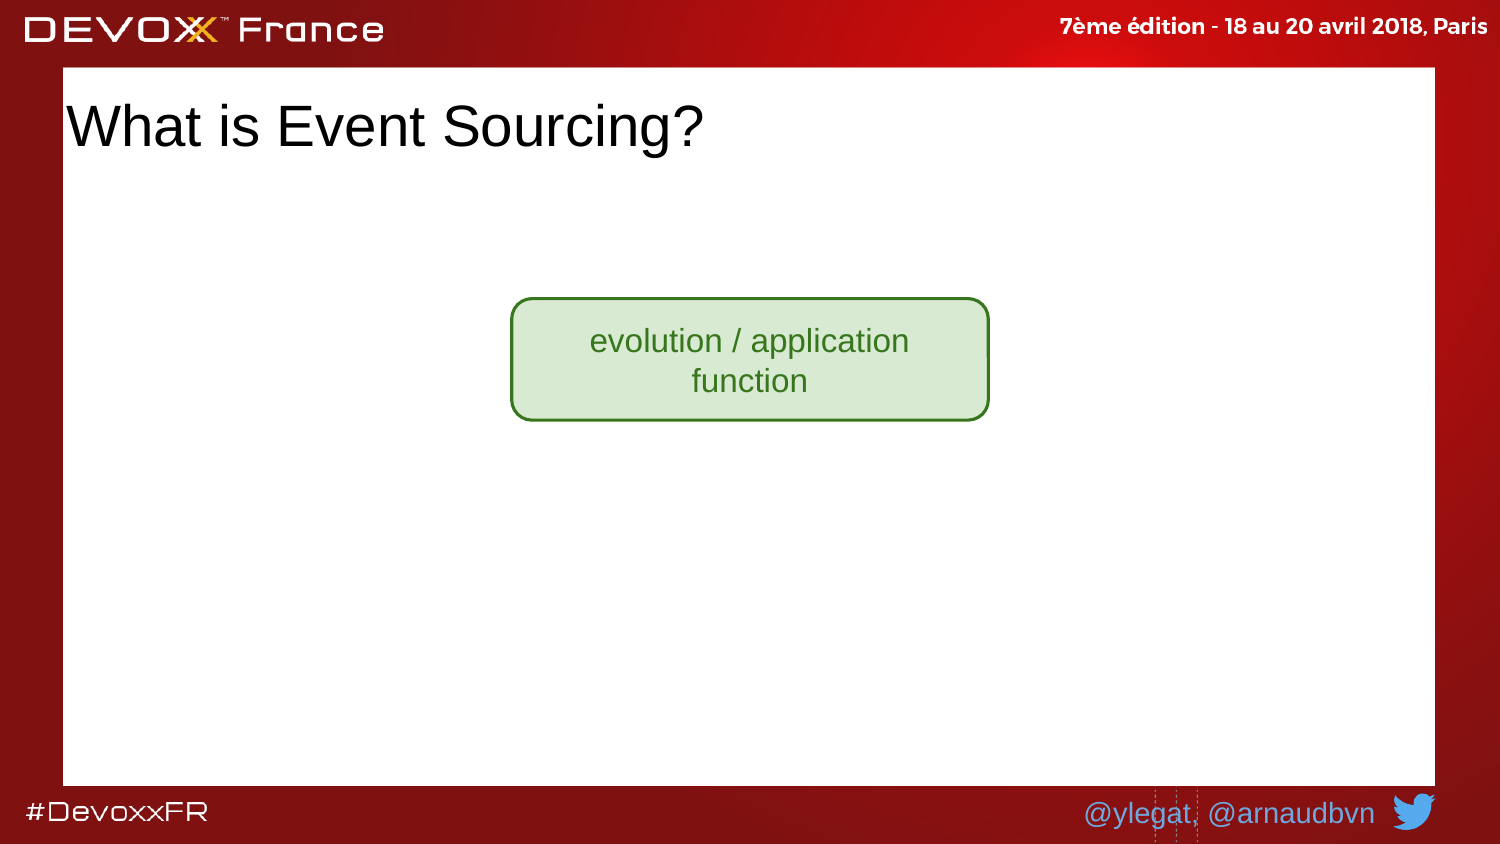

# What is Event Sourcing?
evolution / application function
@ylegat, @arnaudbvn